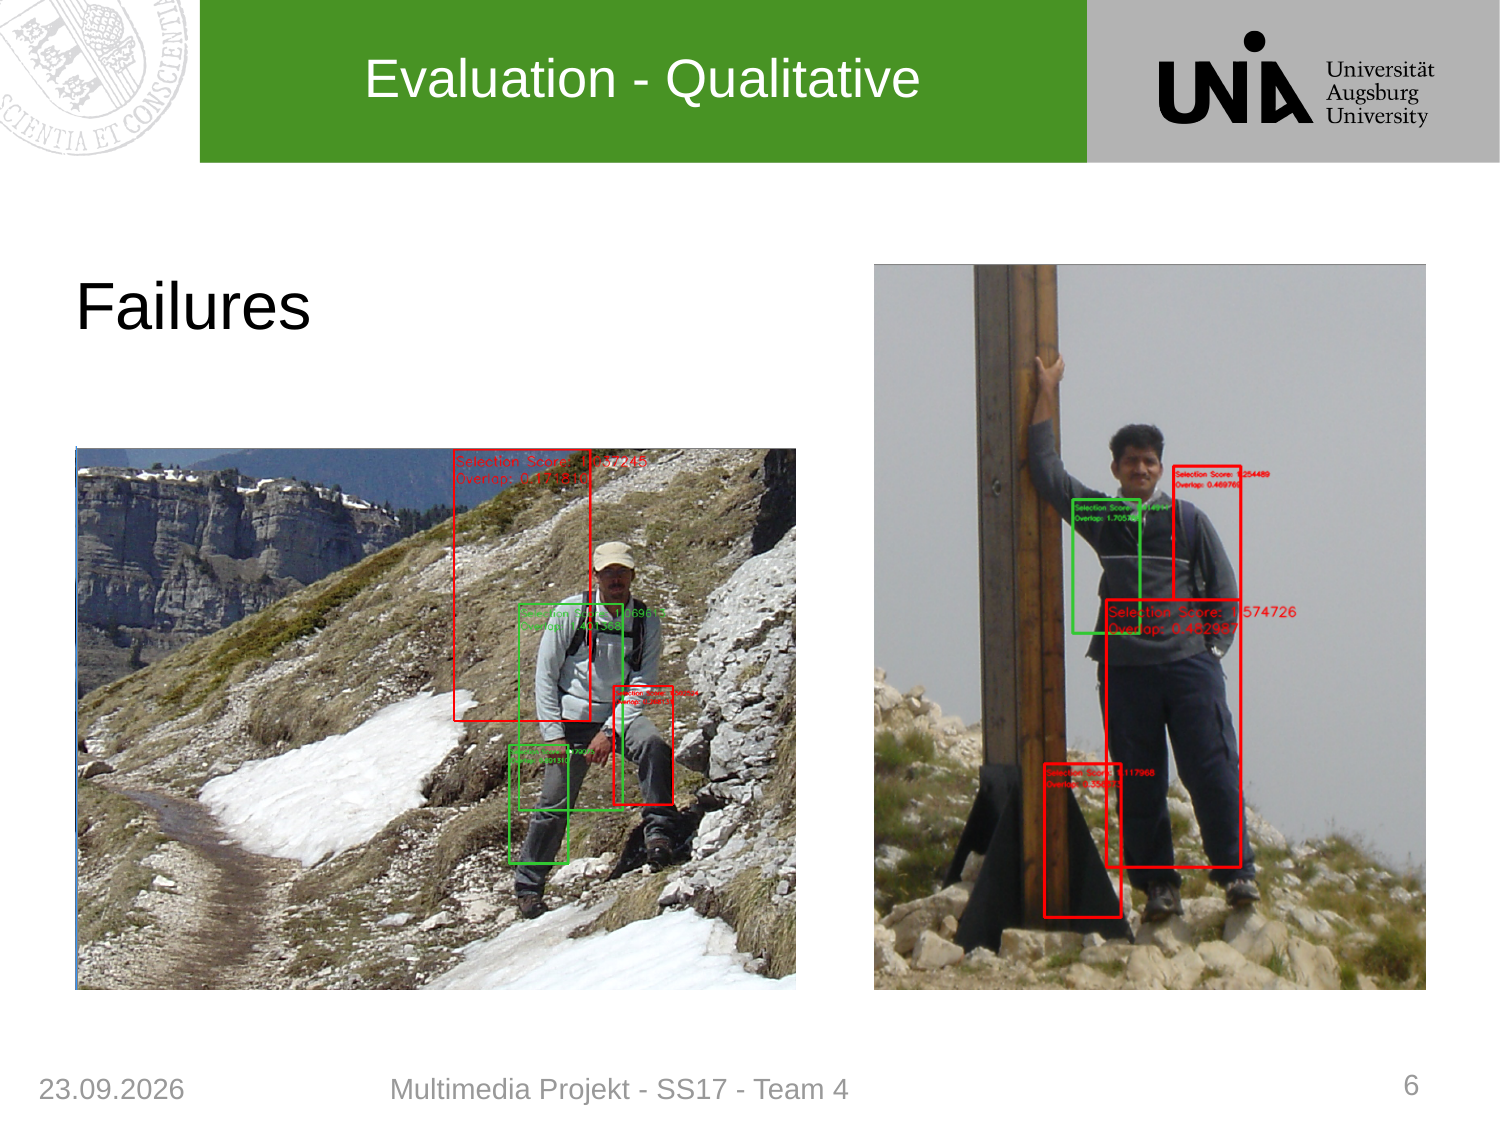

# Evaluation - Qualitative
Failures
Multimedia Projekt - SS17 - Team 4